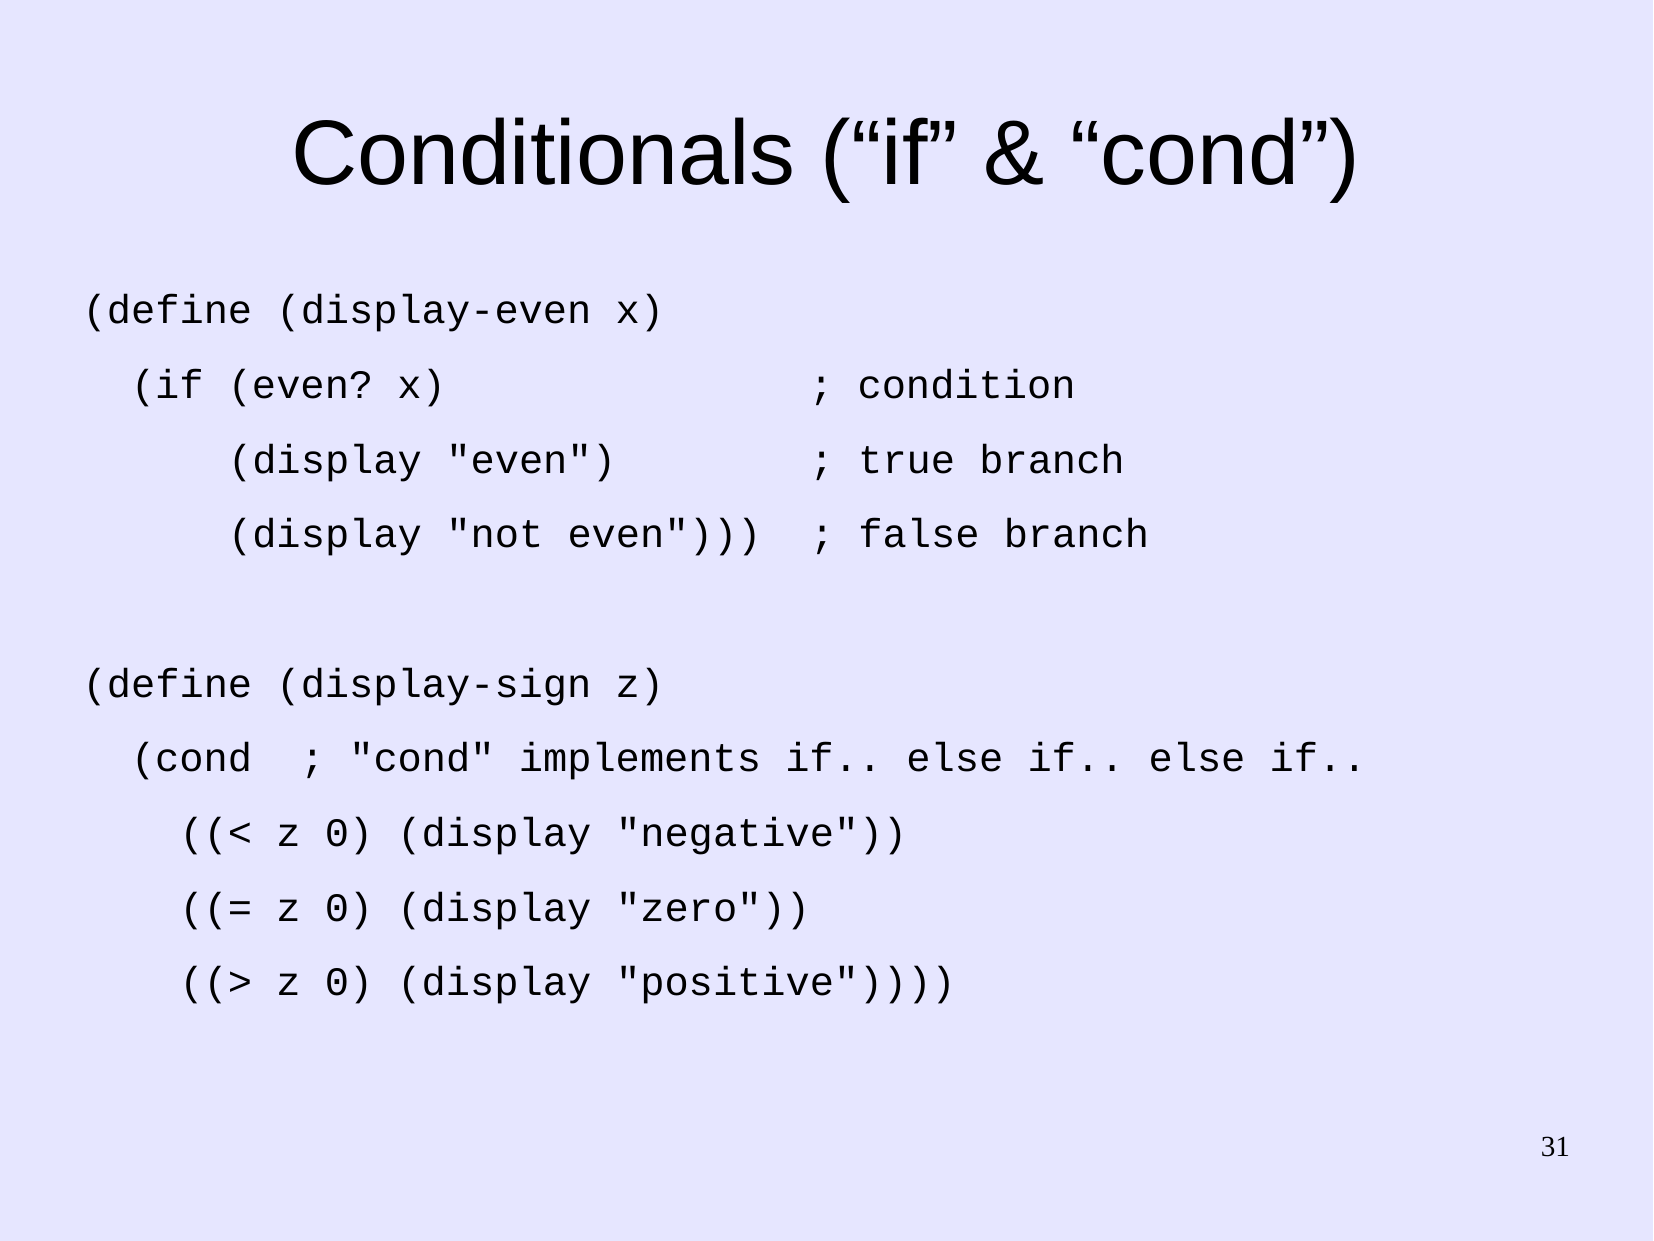

# Conditionals (“if” & “cond”)
(define (display-even x)
 (if (even? x) ; condition
 (display "even") ; true branch
 (display "not even"))) ; false branch
(define (display-sign z)
 (cond ; "cond" implements if.. else if.. else if..
 ((< z 0) (display "negative"))
 ((= z 0) (display "zero"))
 ((> z 0) (display "positive"))))
31